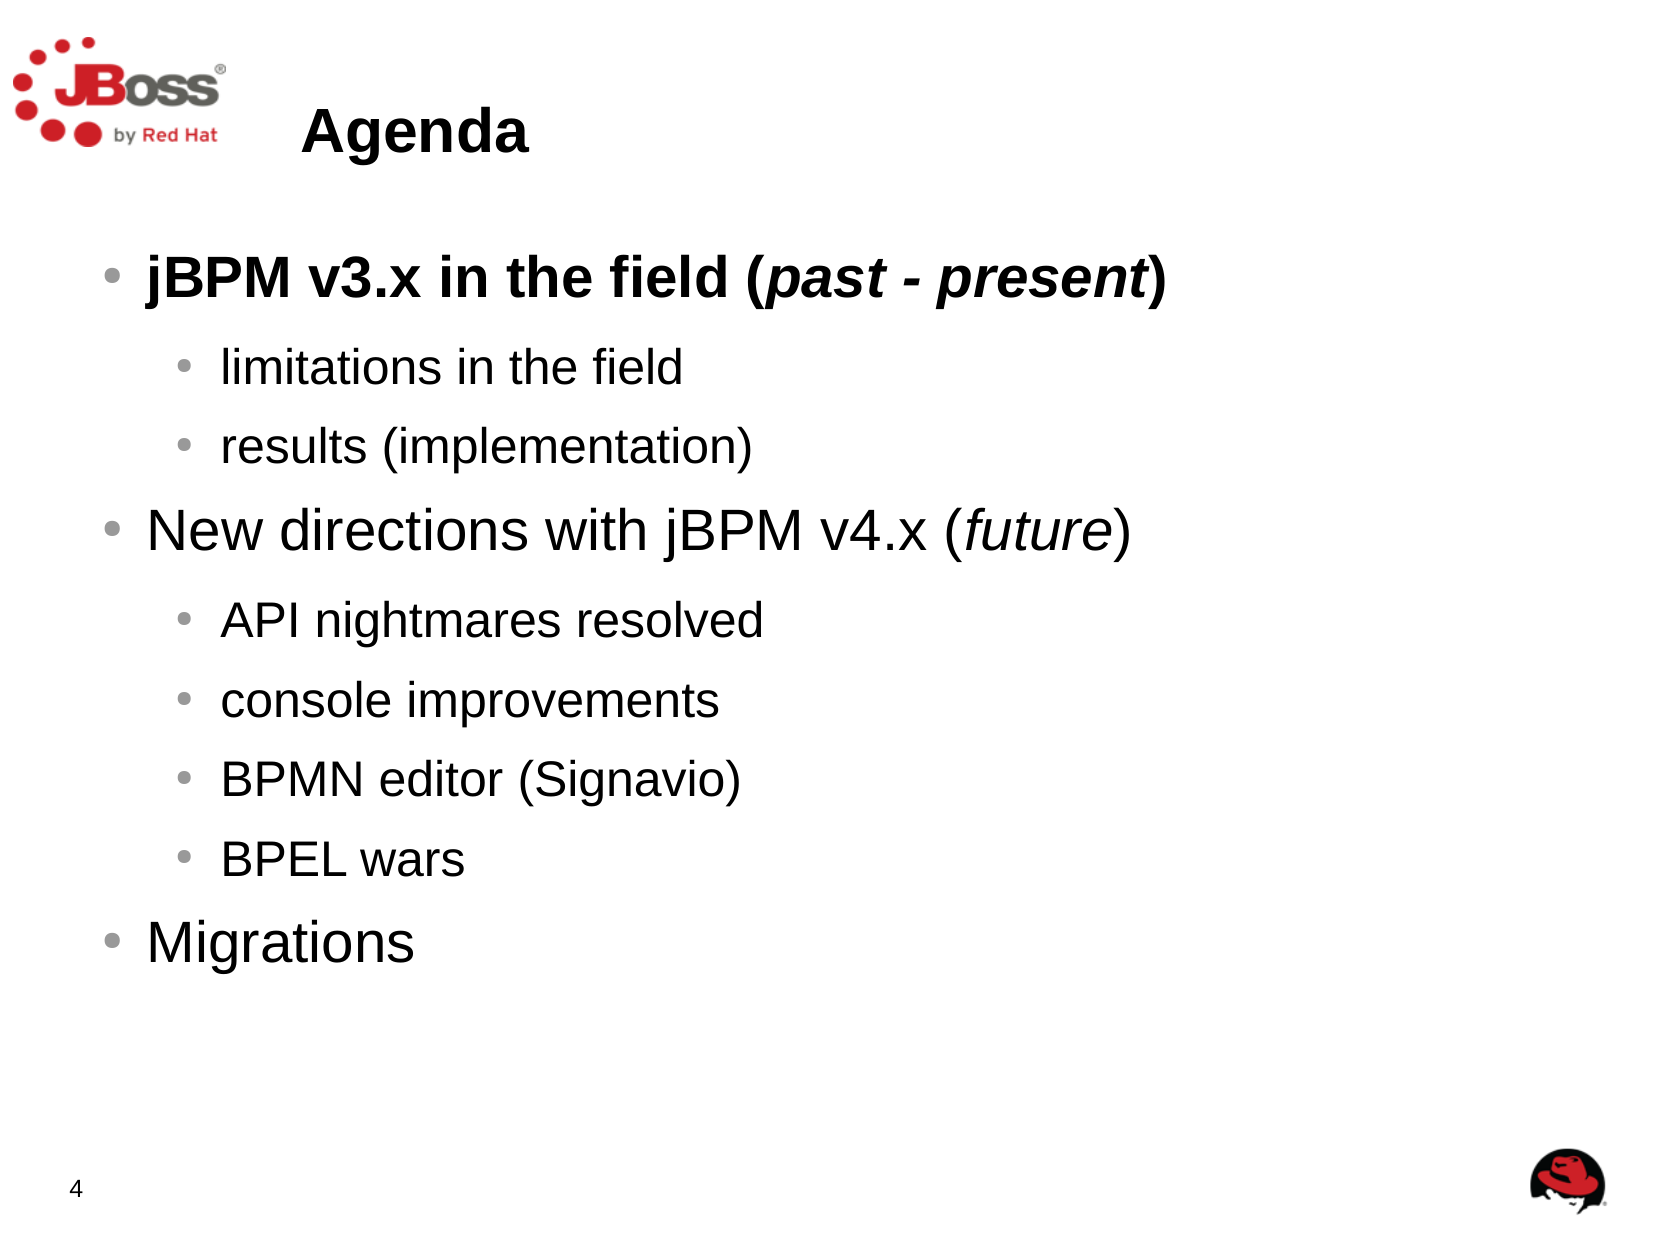

# Agenda
jBPM v3.x in the field (past - present)
limitations in the field
results (implementation)
New directions with jBPM v4.x (future)
API nightmares resolved
console improvements
BPMN editor (Signavio)
BPEL wars
Migrations